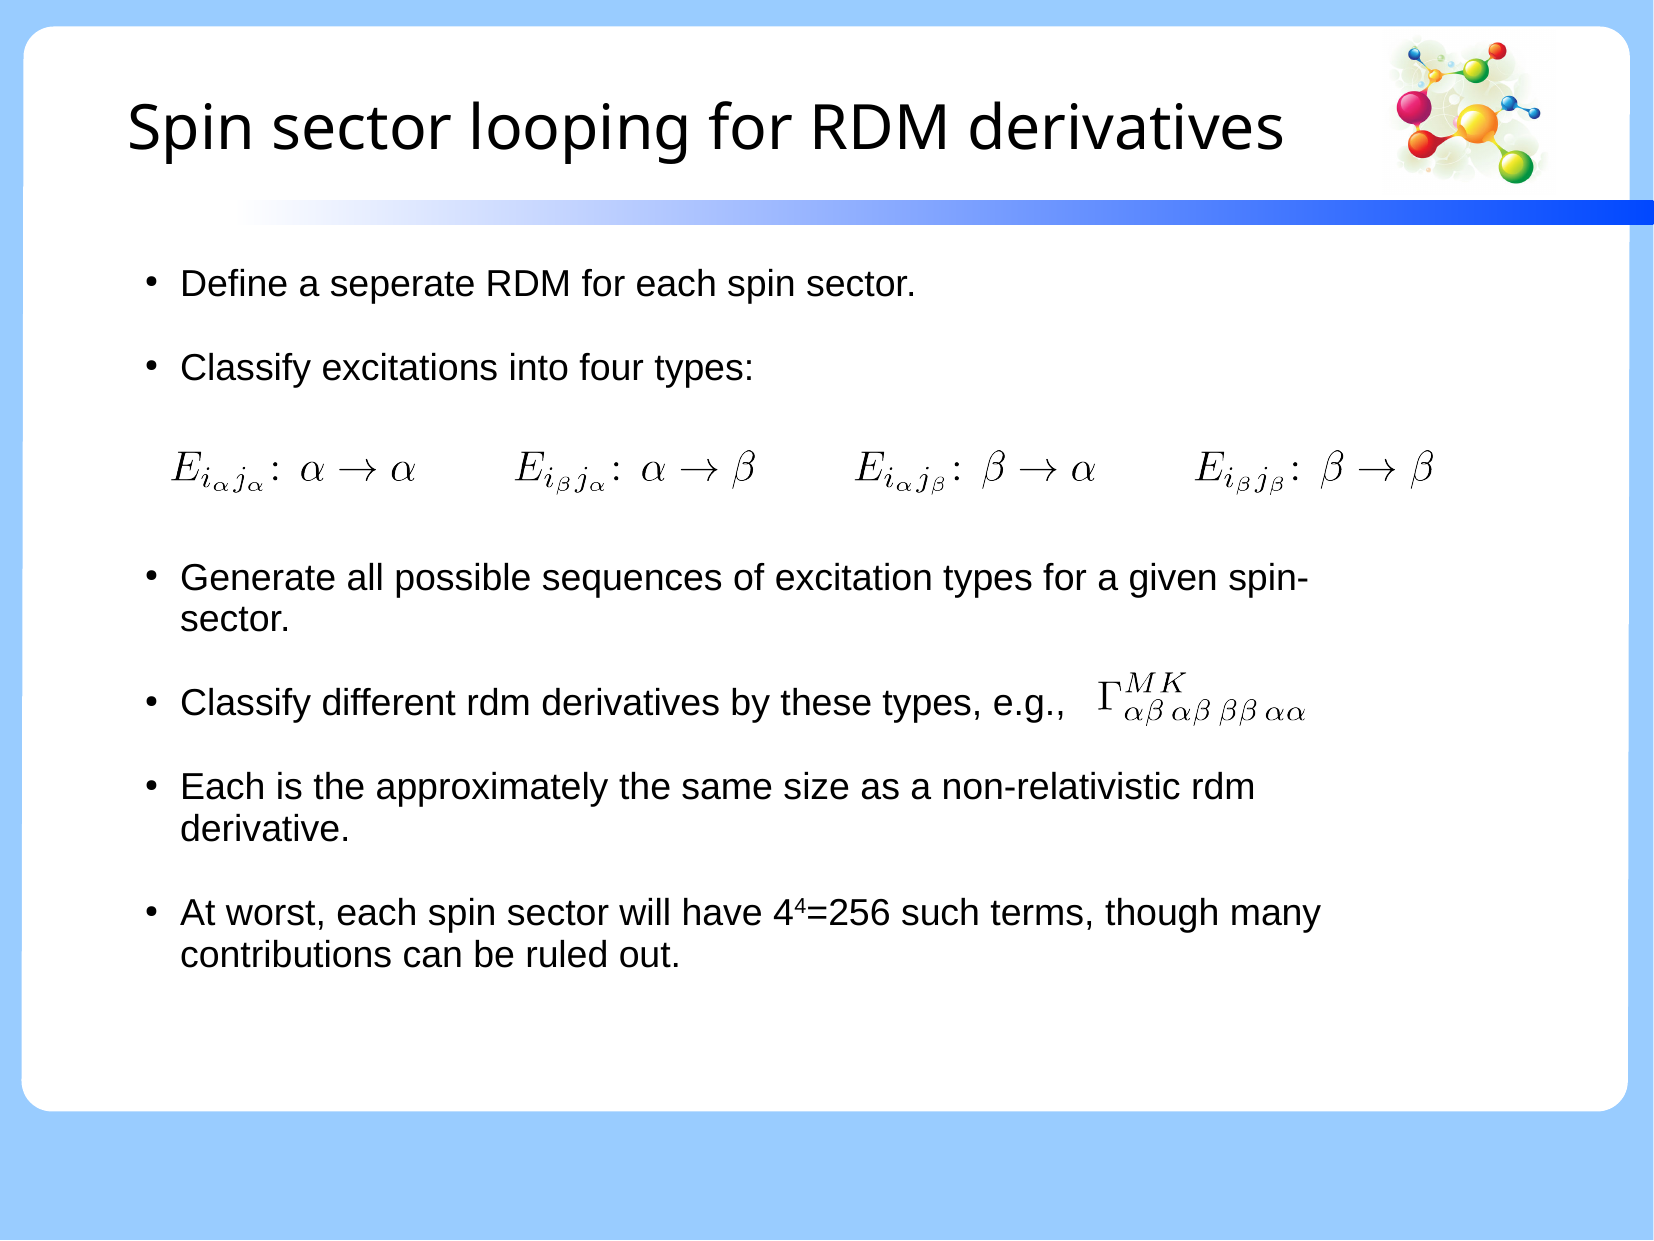

# Spin sector looping for RDM derivatives
Define a seperate RDM for each spin sector.
Classify excitations into four types:
Generate all possible sequences of excitation types for a given spin-sector.
Classify different rdm derivatives by these types, e.g.,
Each is the approximately the same size as a non-relativistic rdm derivative.
At worst, each spin sector will have 44=256 such terms, though many contributions can be ruled out.